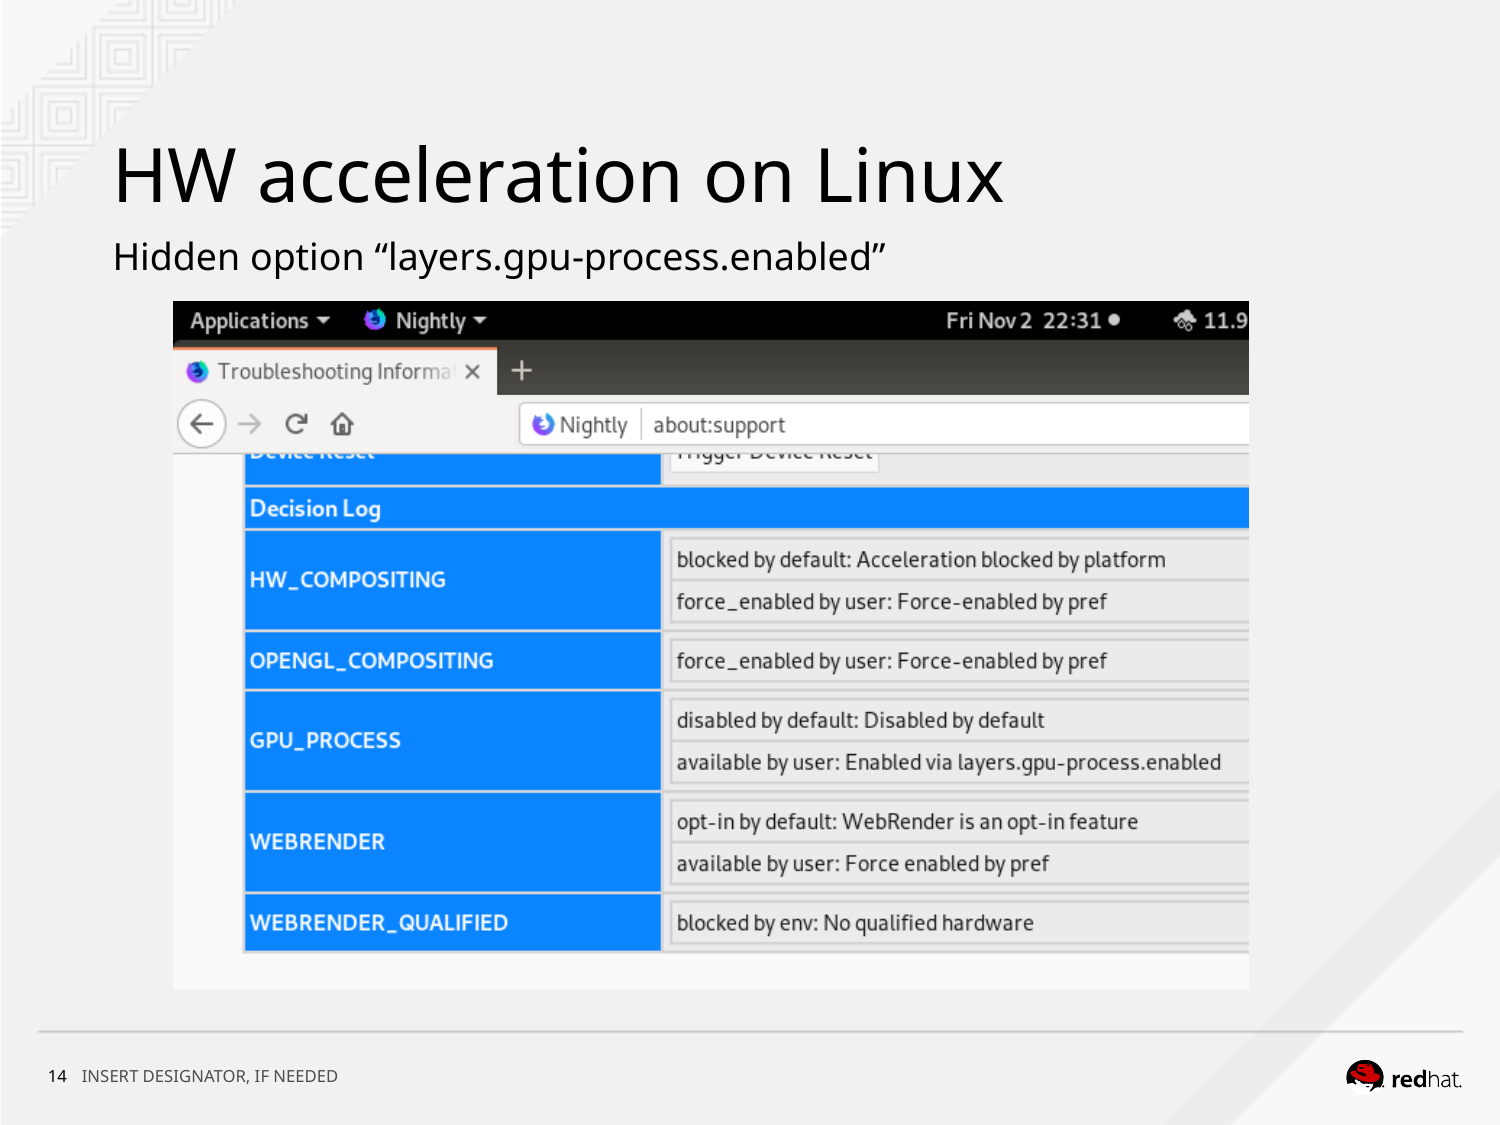

# HW acceleration on Linux
Hidden option “layers.gpu-process.enabled”
14
INSERT DESIGNATOR, IF NEEDED